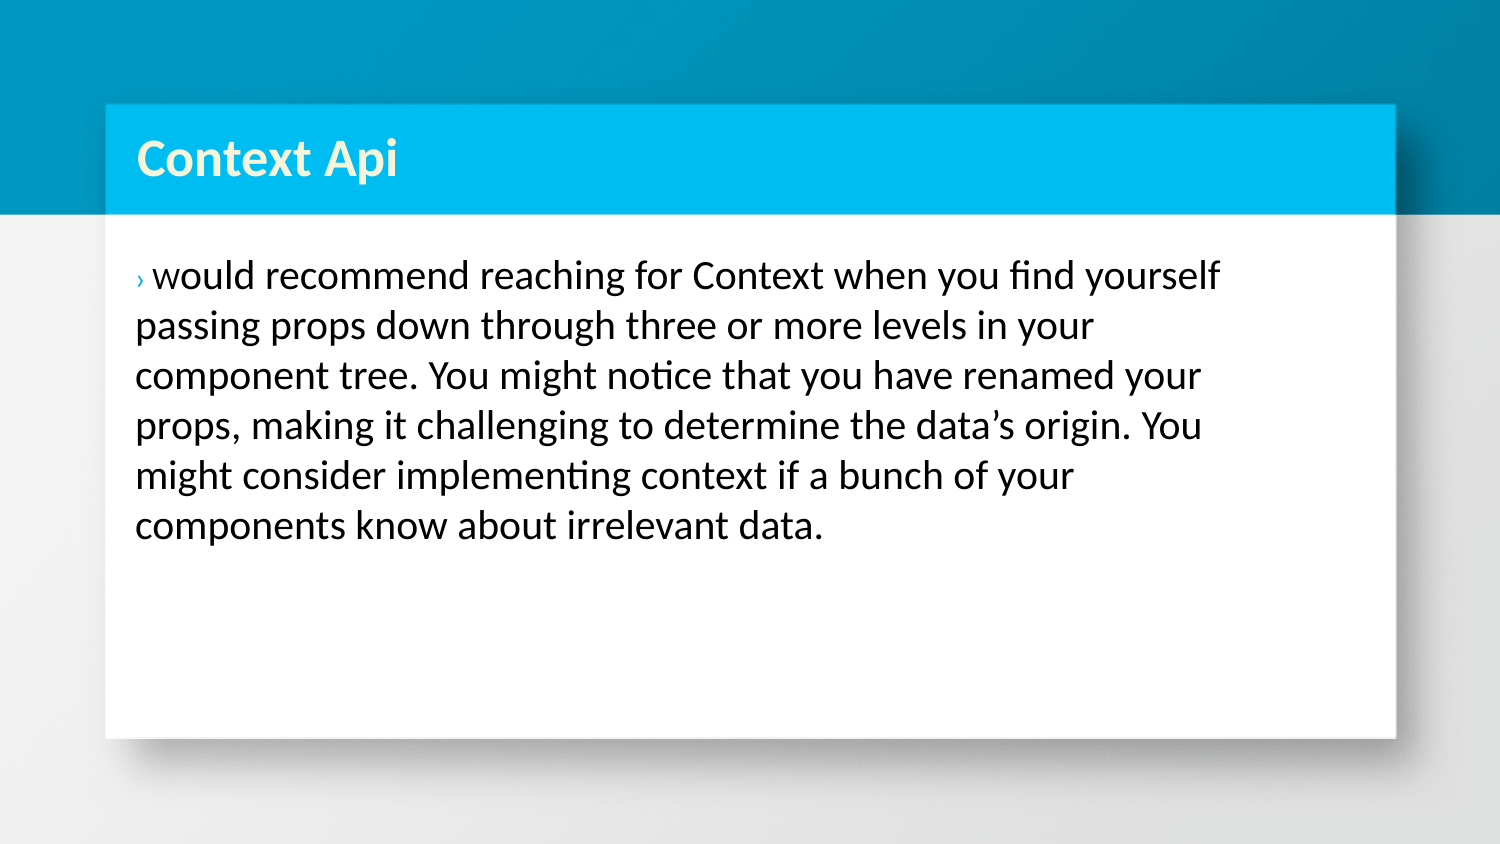

# Context Api
› Would recommend reaching for Context when you find yourself passing props down through three or more levels in your component tree. You might notice that you have renamed your props, making it challenging to determine the data’s origin. You might consider implementing context if a bunch of your components know about irrelevant data.